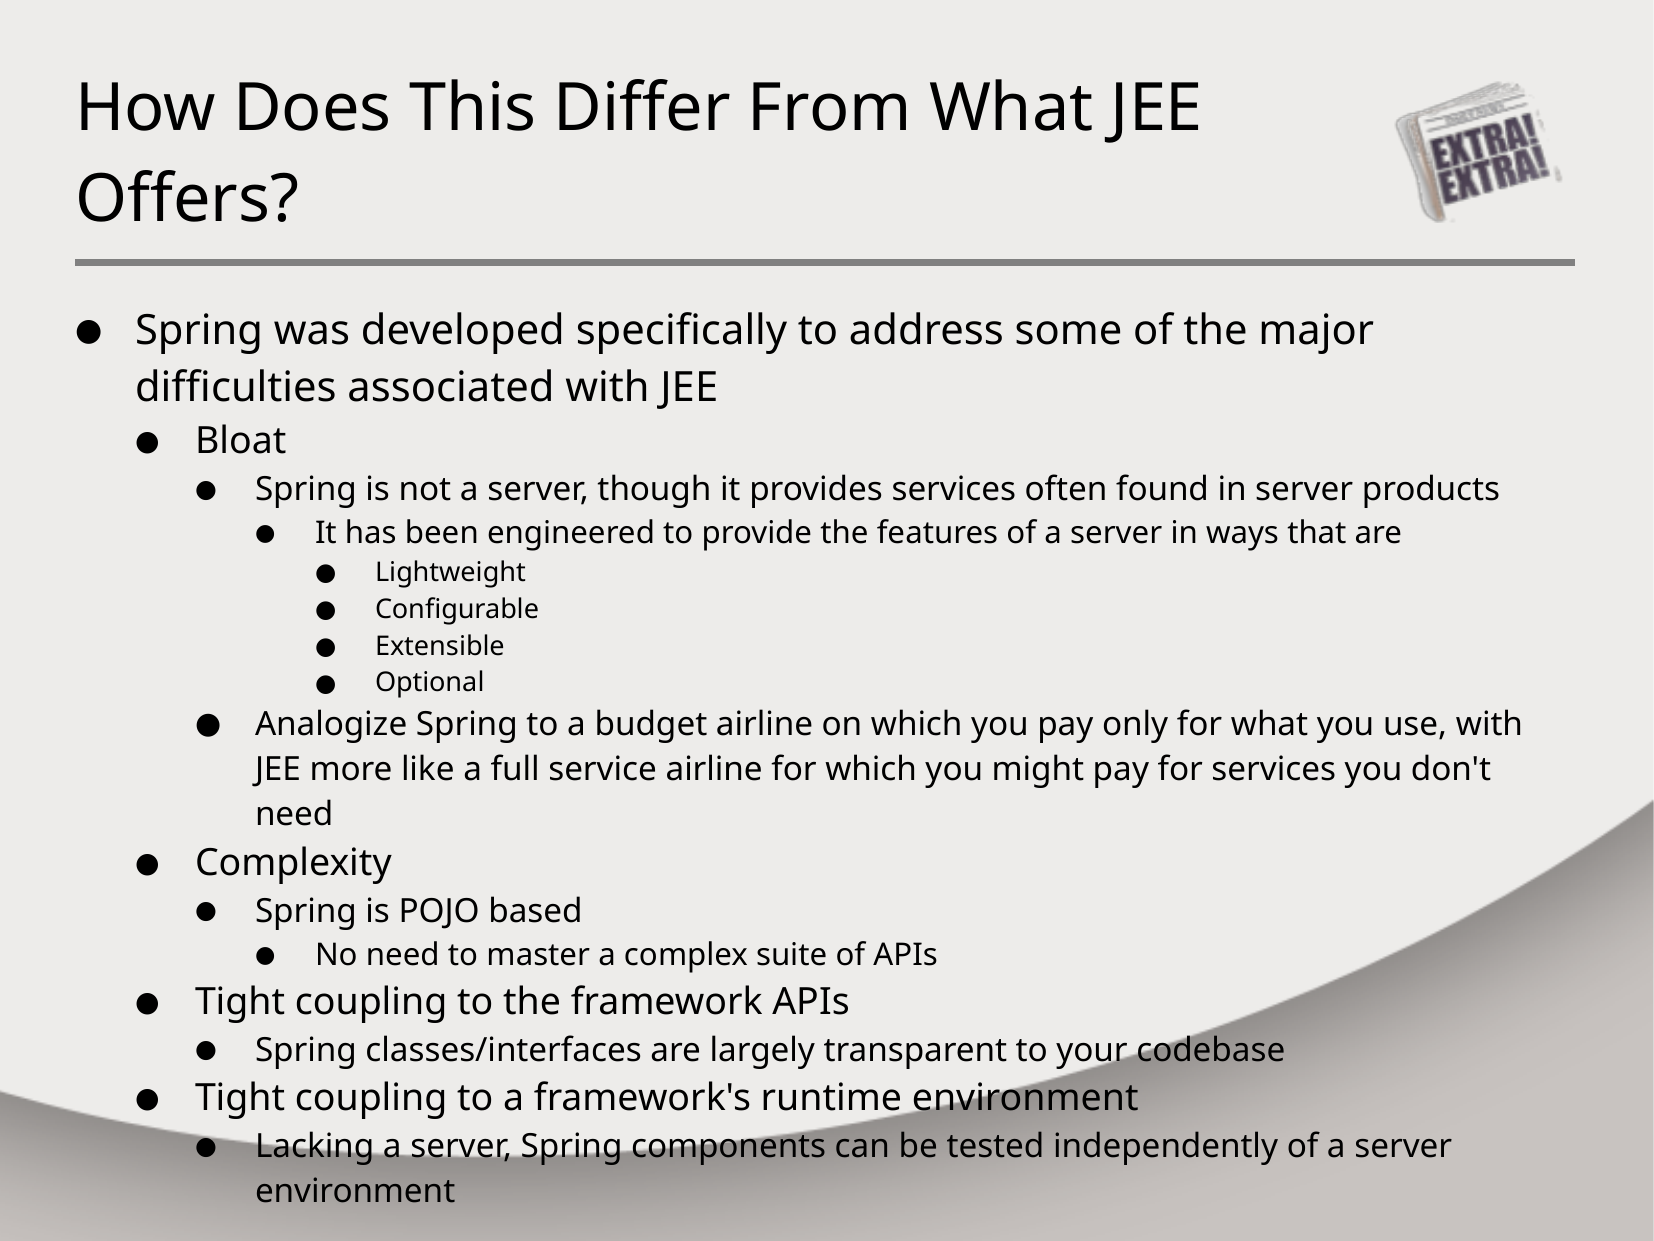

# How Does This Differ From What JEE Offers?
Spring was developed specifically to address some of the major difficulties associated with JEE
Bloat
Spring is not a server, though it provides services often found in server products
It has been engineered to provide the features of a server in ways that are
Lightweight
Configurable
Extensible
Optional
Analogize Spring to a budget airline on which you pay only for what you use, with JEE more like a full service airline for which you might pay for services you don't need
Complexity
Spring is POJO based
No need to master a complex suite of APIs
Tight coupling to the framework APIs
Spring classes/interfaces are largely transparent to your codebase
Tight coupling to a framework's runtime environment
Lacking a server, Spring components can be tested independently of a server environment